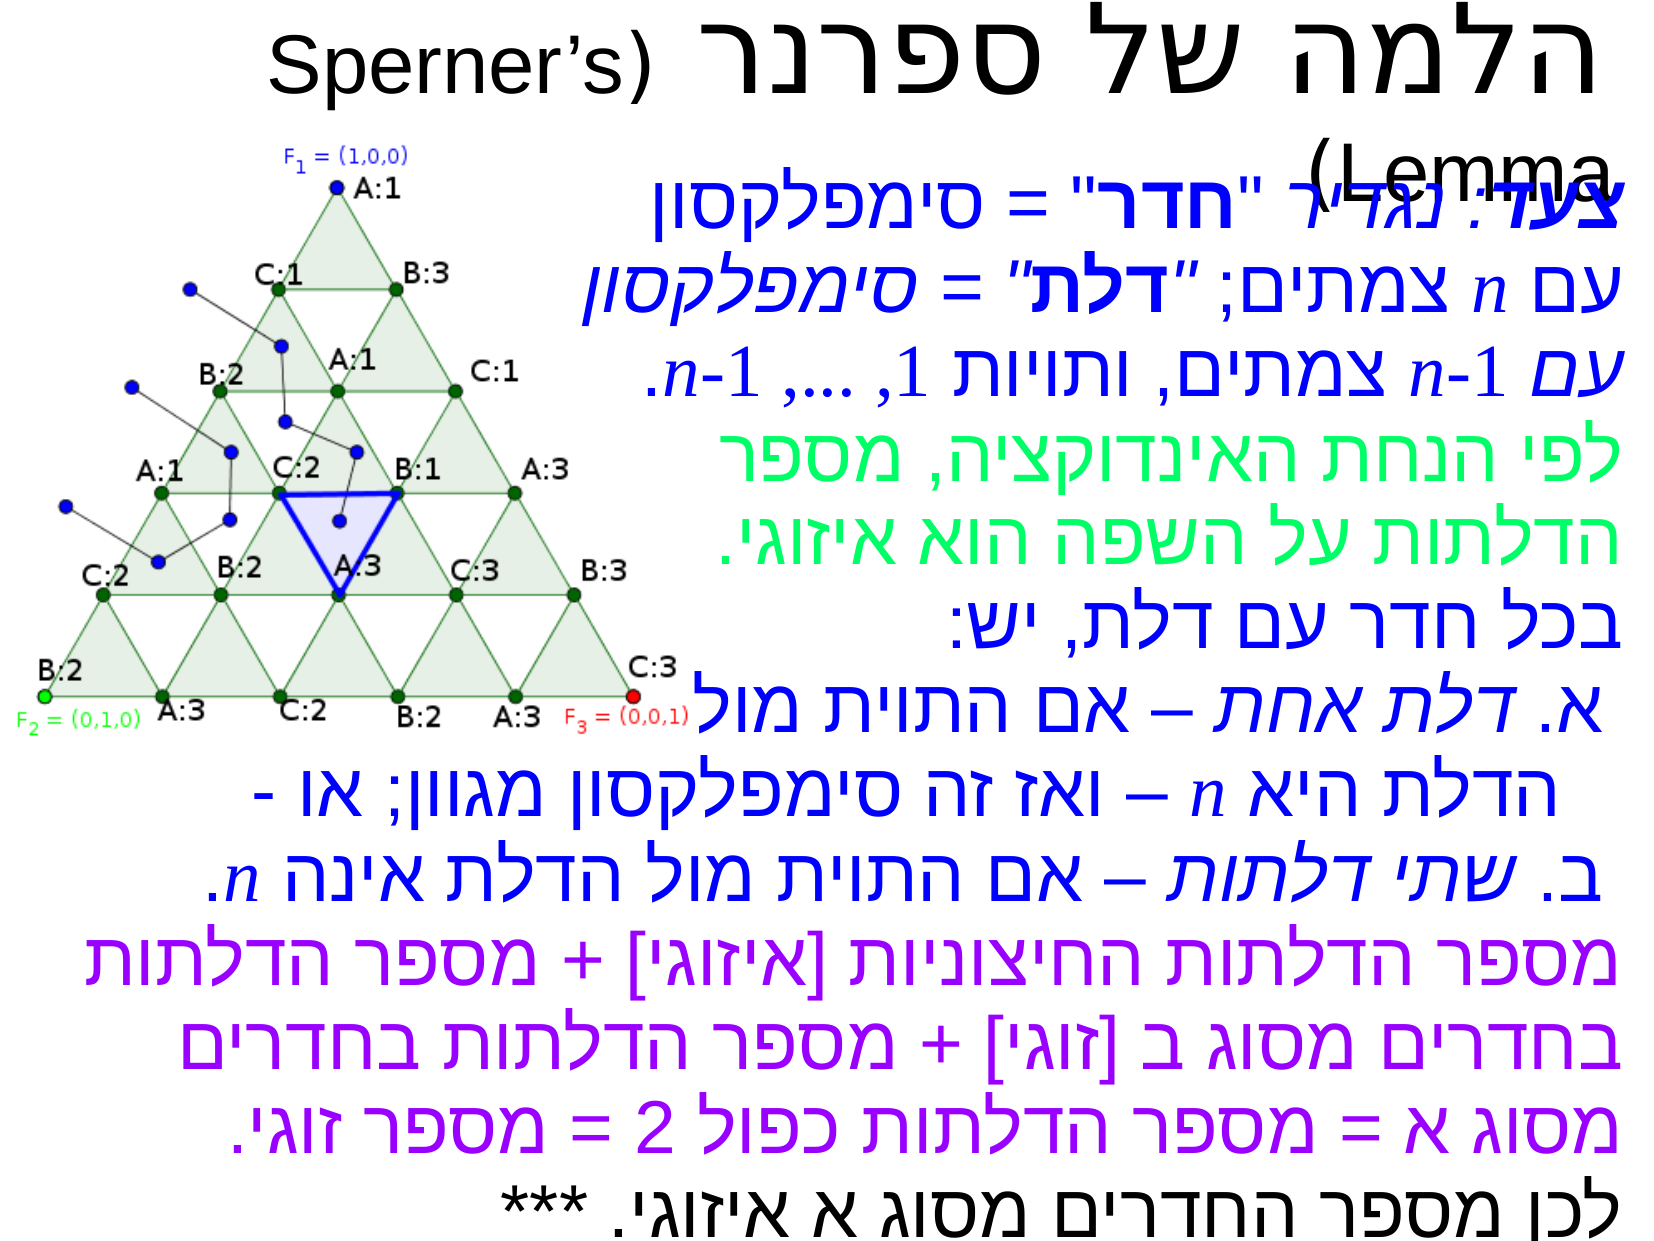

# הלמה של ספרנר (Sperner’s Lemma)
צעד: נגדיר "חדר" = סימפלקסון
עם n צמתים; "דלת" = סימפלקסון
עם n-1 צמתים, ותויות 1, ..., n-1.
לפי הנחת האינדוקציה, מספר
הדלתות על השפה הוא איזוגי.
בכל חדר עם דלת, יש:
 א. דלת אחת – אם התוית מול
 הדלת היא n – ואז זה סימפלקסון מגוון; או -
 ב. שתי דלתות – אם התוית מול הדלת אינה n.
מספר הדלתות החיצוניות [איזוגי] + מספר הדלתות בחדרים מסוג ב [זוגי] + מספר הדלתות בחדרים מסוג א = מספר הדלתות כפול 2 = מספר זוגי.
לכן מספר החדרים מסוג א איזוגי. ***